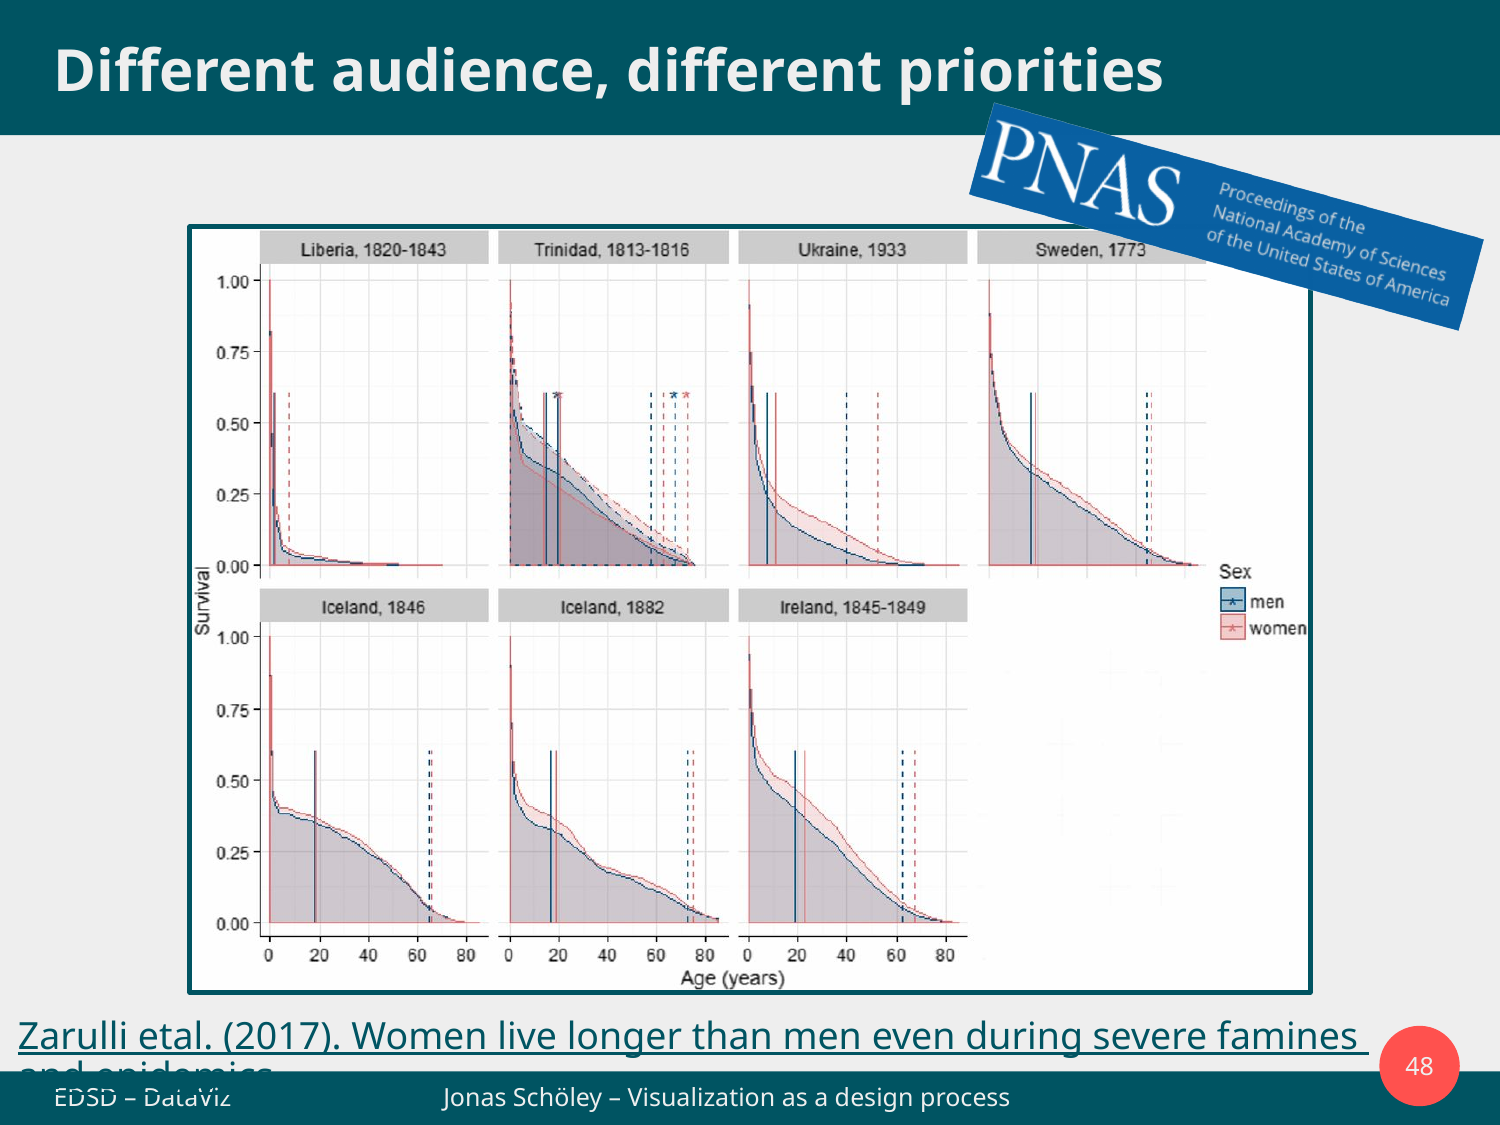

# Different audience, different priorities
Zarulli etal. (2017). Women live longer than men even during severe famines and epidemics.
48
EDSD – DataViz
Jonas Schöley – Visualization as a design process